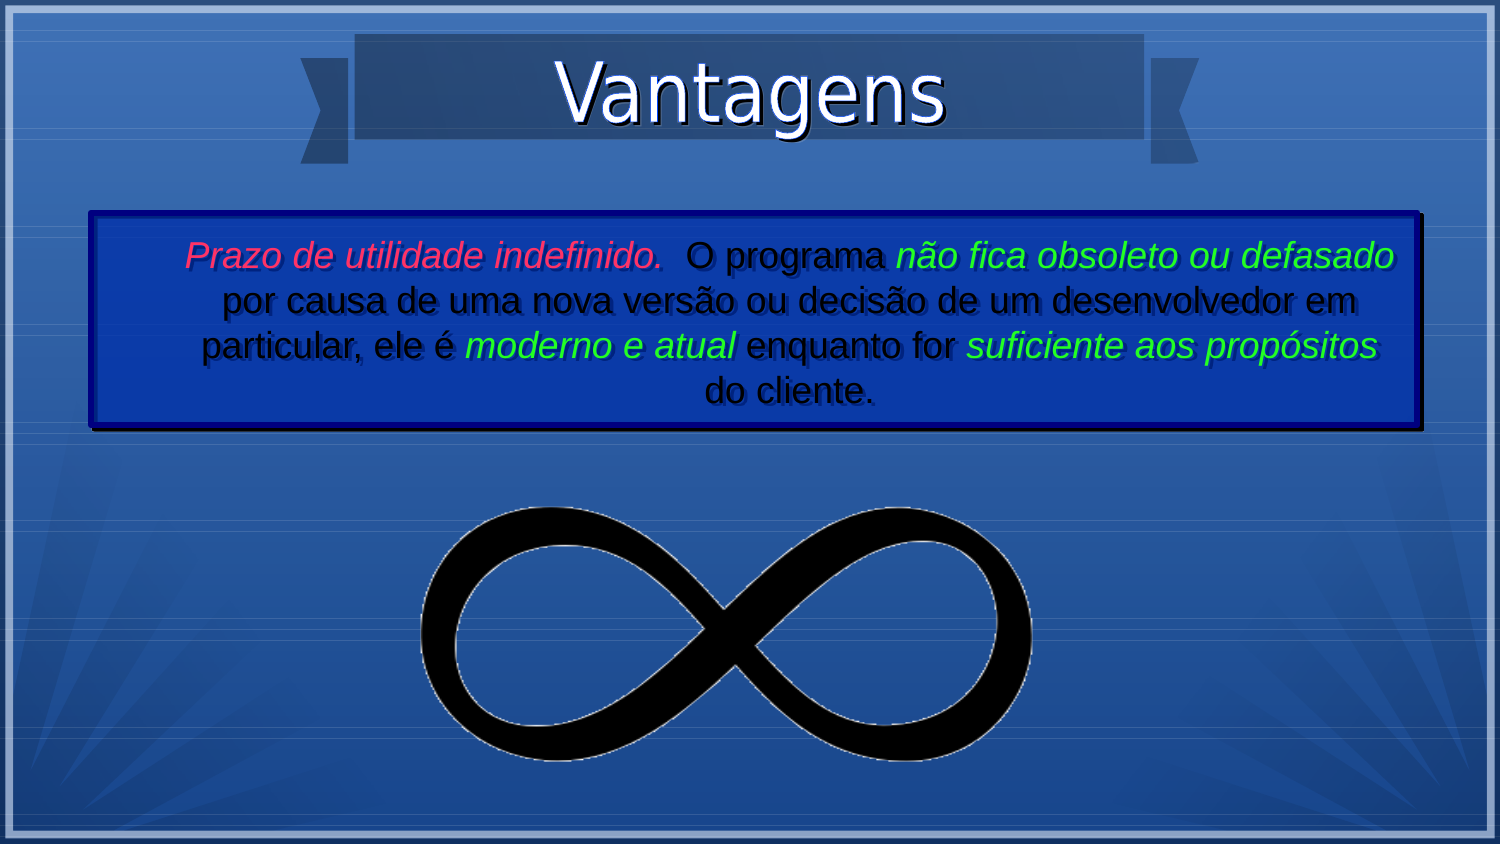

# Vantagens
Prazo de utilidade indefinido. O programa não fica obsoleto ou defasado por causa de uma nova versão ou decisão de um desenvolvedor em particular, ele é moderno e atual enquanto for suficiente aos propósitos do cliente.